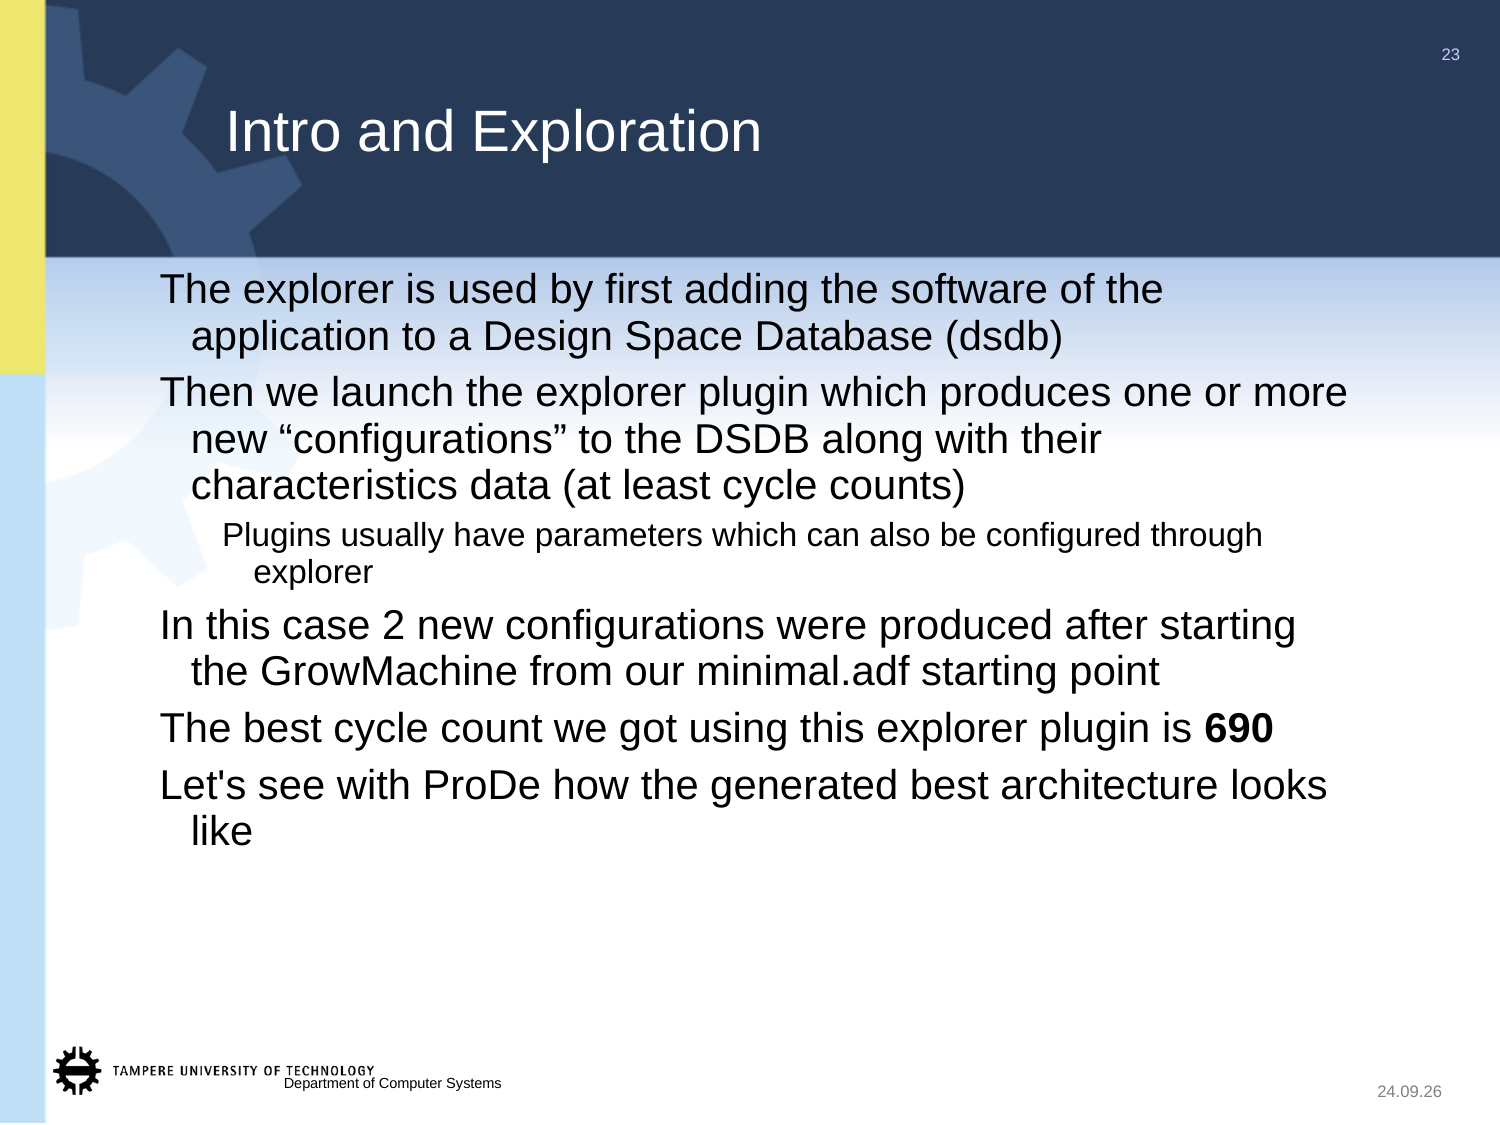

# Intro and Exploration
23
The explorer is used by first adding the software of the application to a Design Space Database (dsdb)
Then we launch the explorer plugin which produces one or more new “configurations” to the DSDB along with their characteristics data (at least cycle counts)
Plugins usually have parameters which can also be configured through explorer
In this case 2 new configurations were produced after starting the GrowMachine from our minimal.adf starting point
The best cycle count we got using this explorer plugin is 690
Let's see with ProDe how the generated best architecture looks like